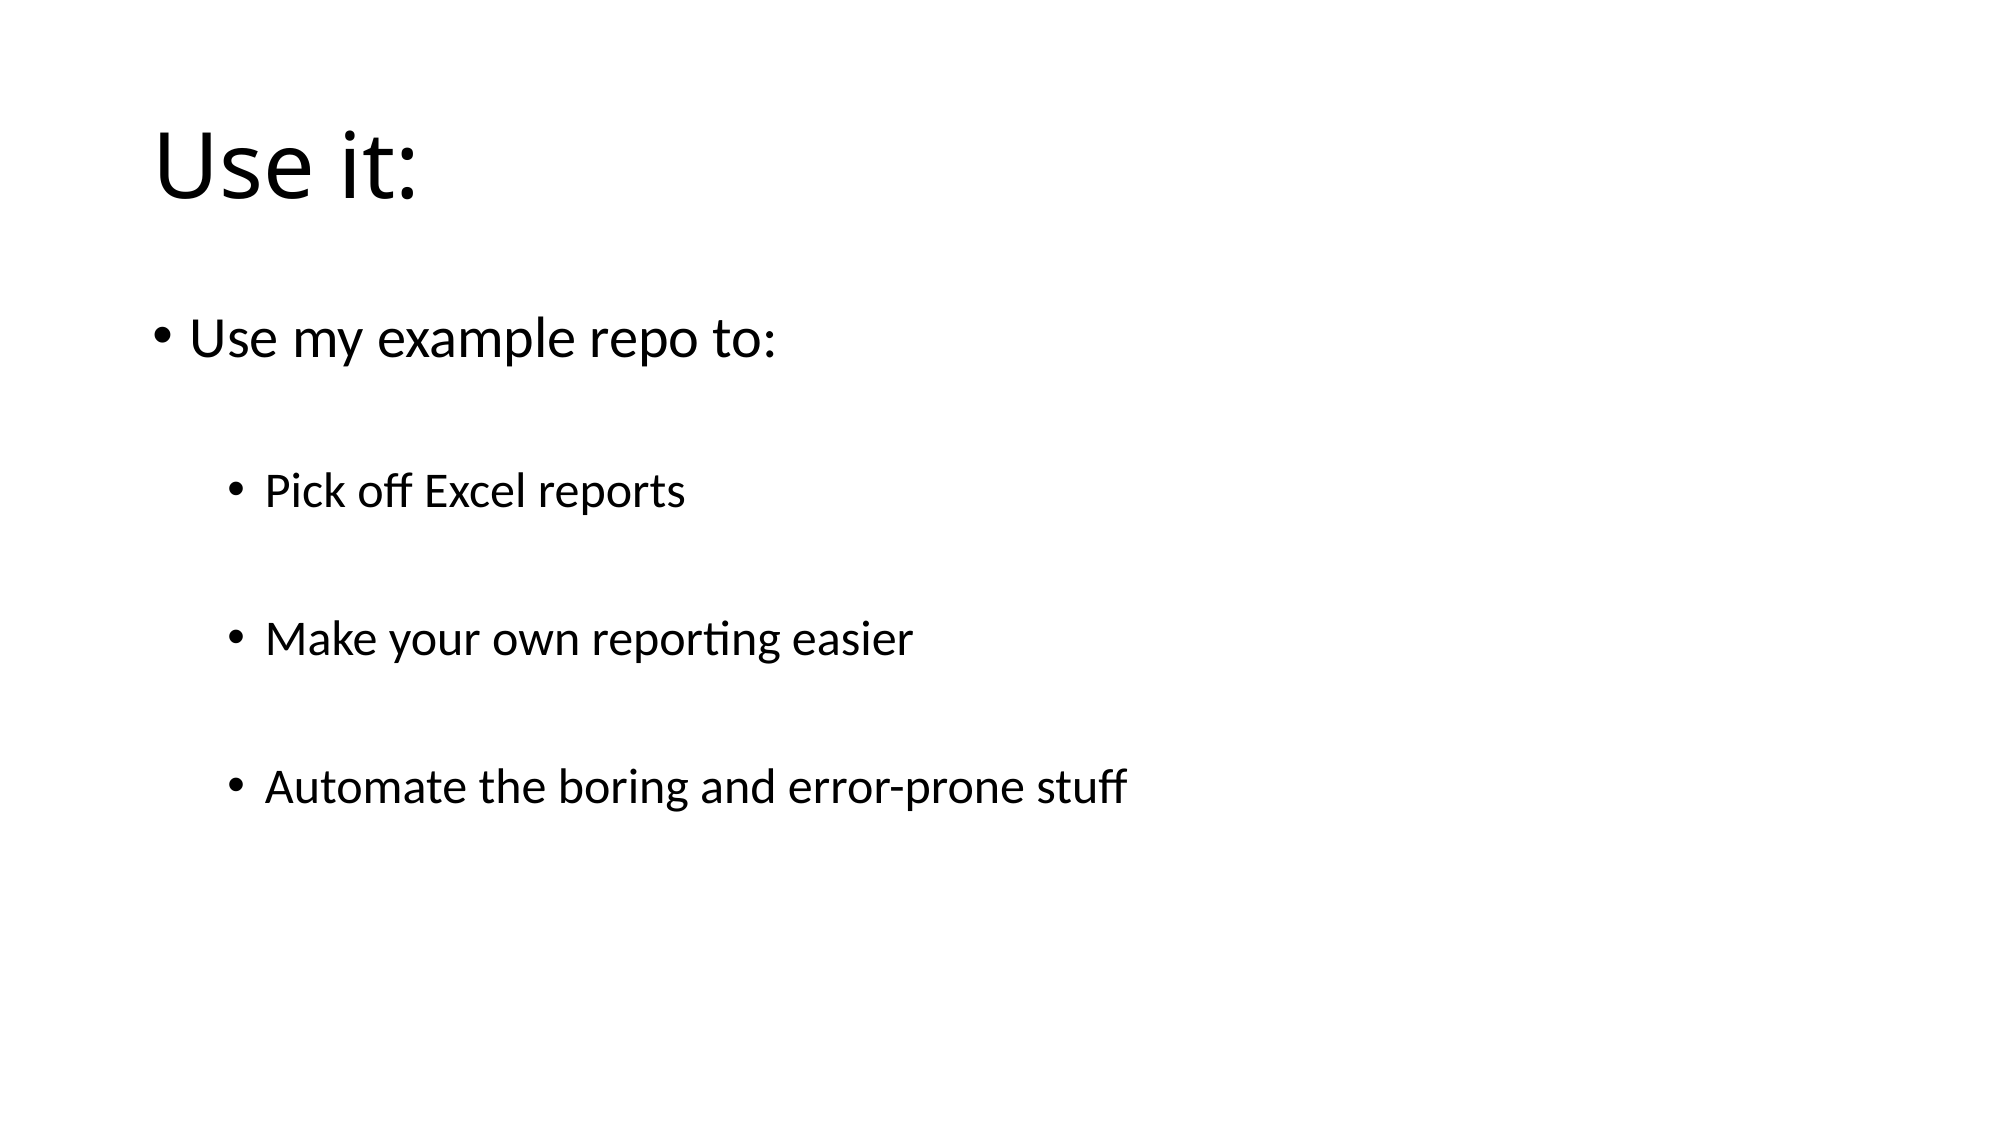

# Use it:
Use my example repo to:
Pick off Excel reports
Make your own reporting easier
Automate the boring and error-prone stuff